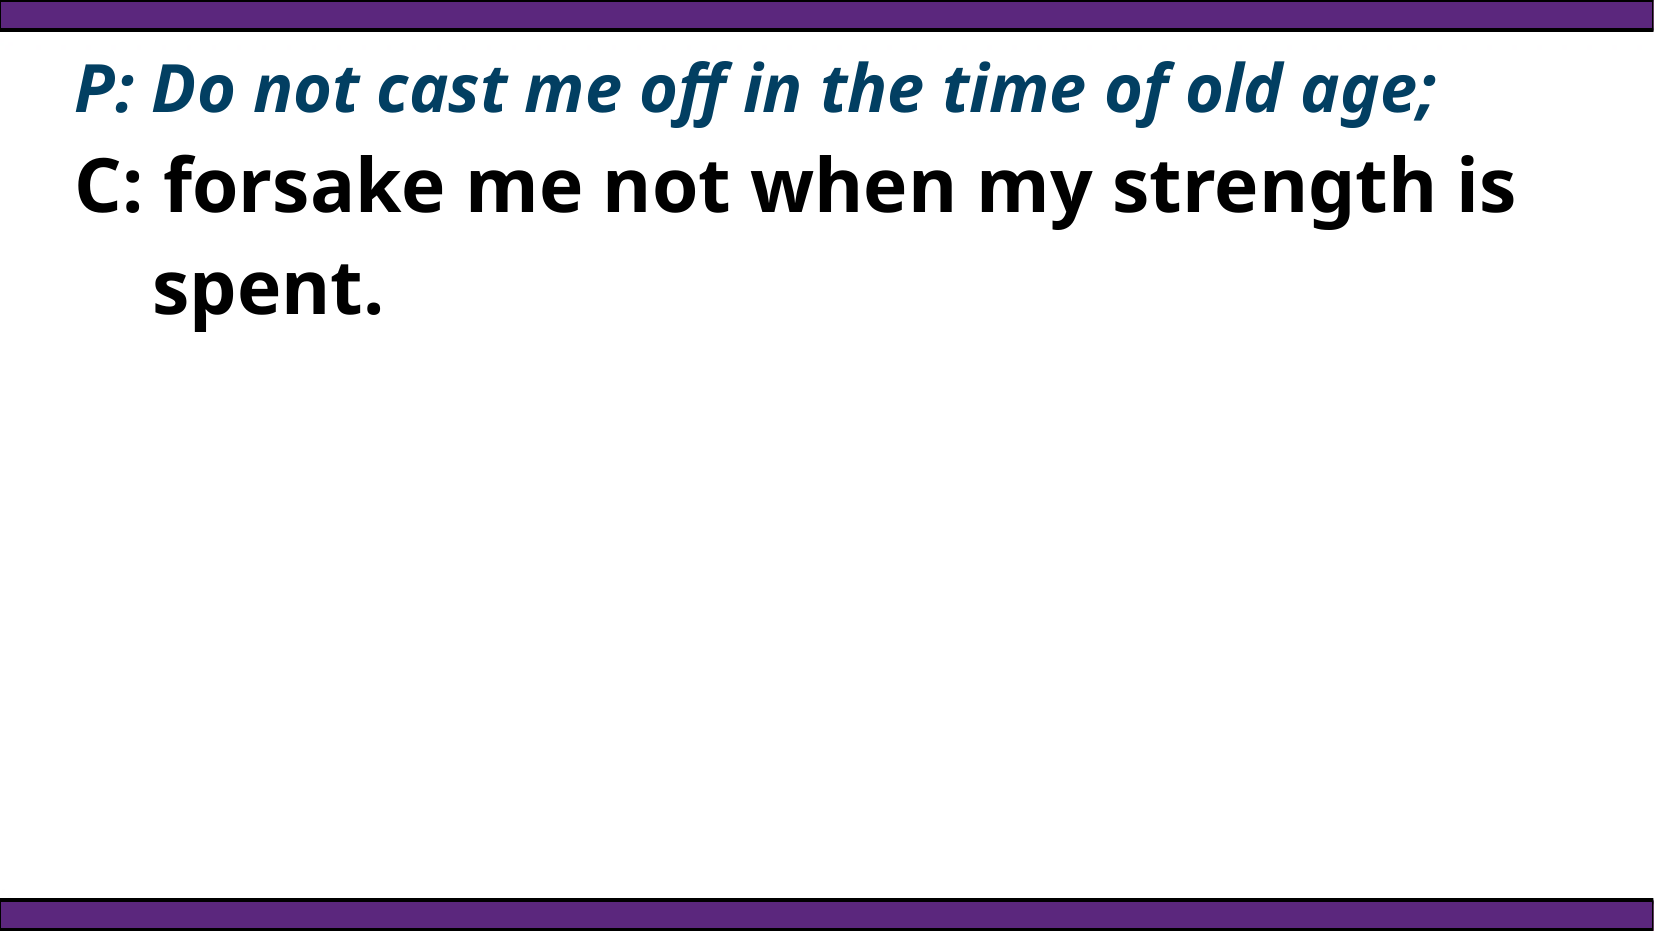

P: Do not cast me off in the time of old age;
C: forsake me not when my strength is
 spent.